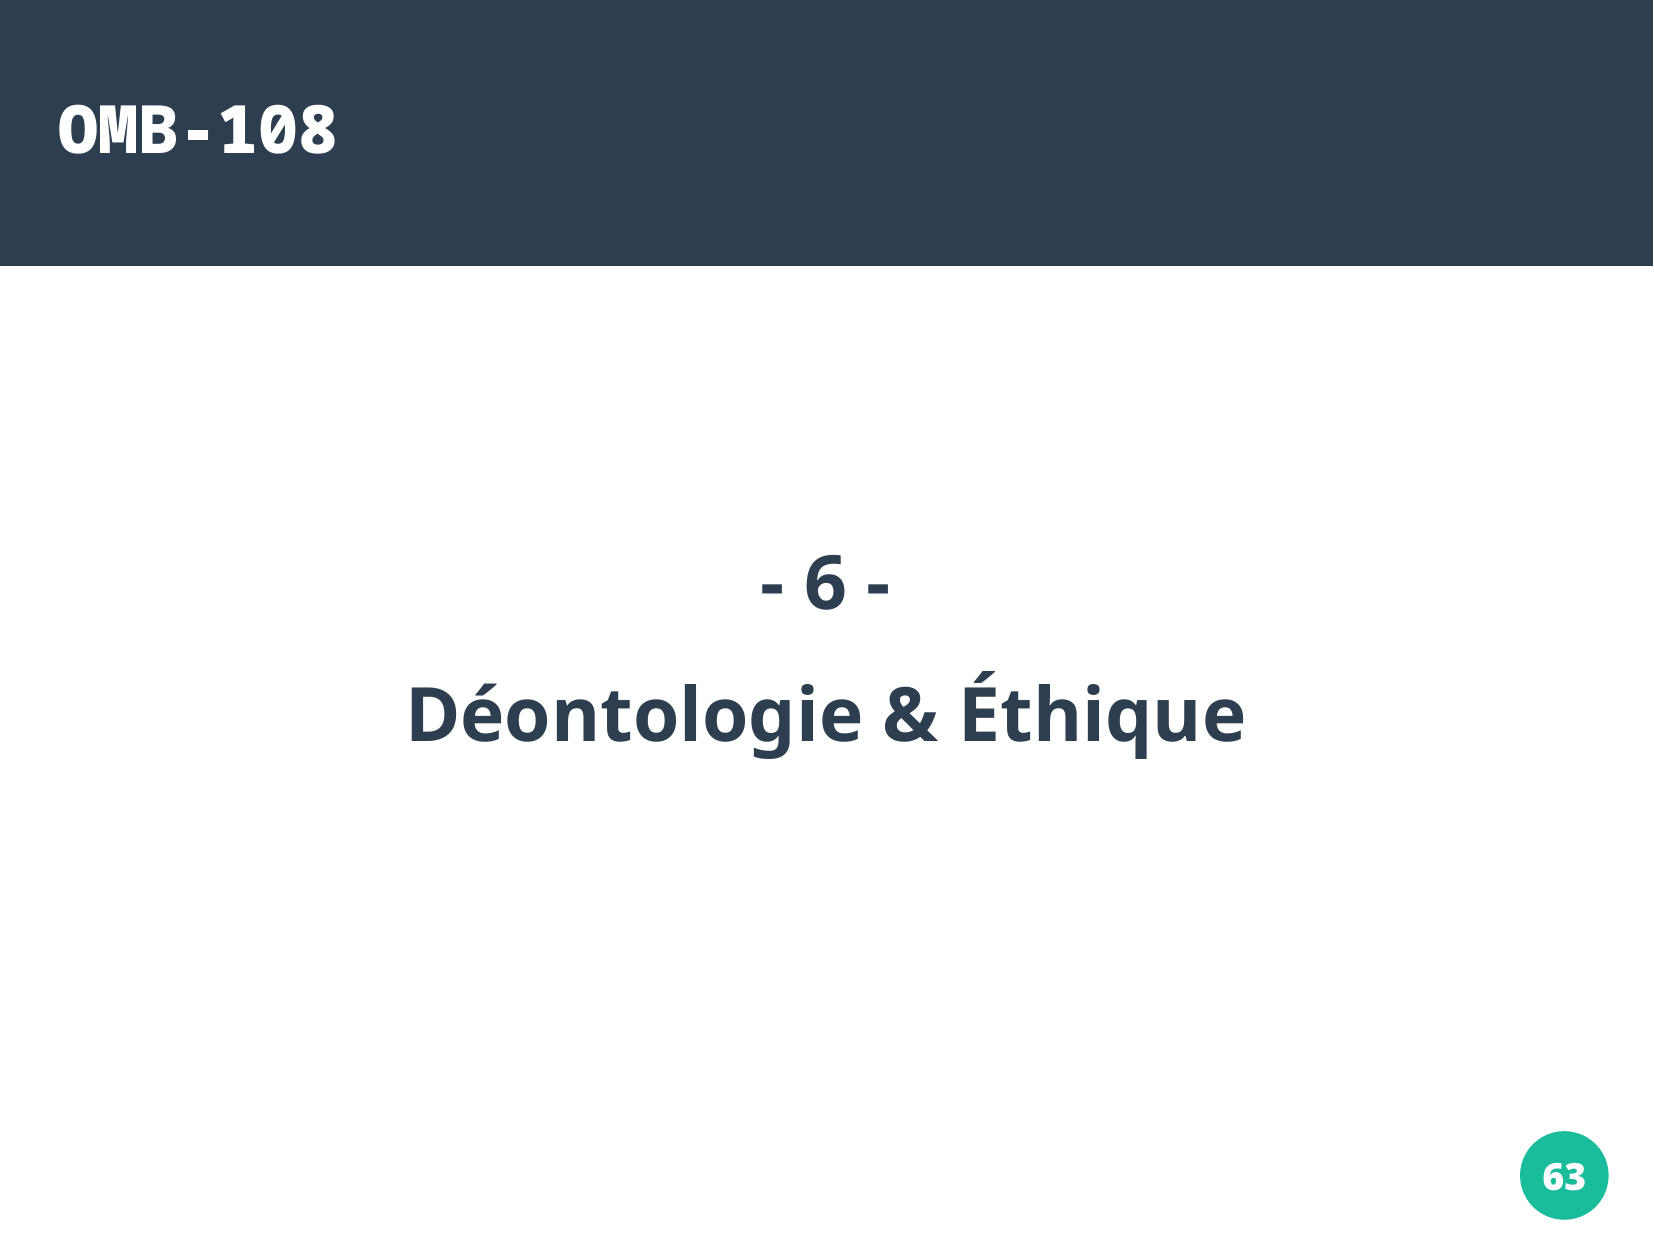

# OMB-108
- 6 -
Déontologie & Éthique
63